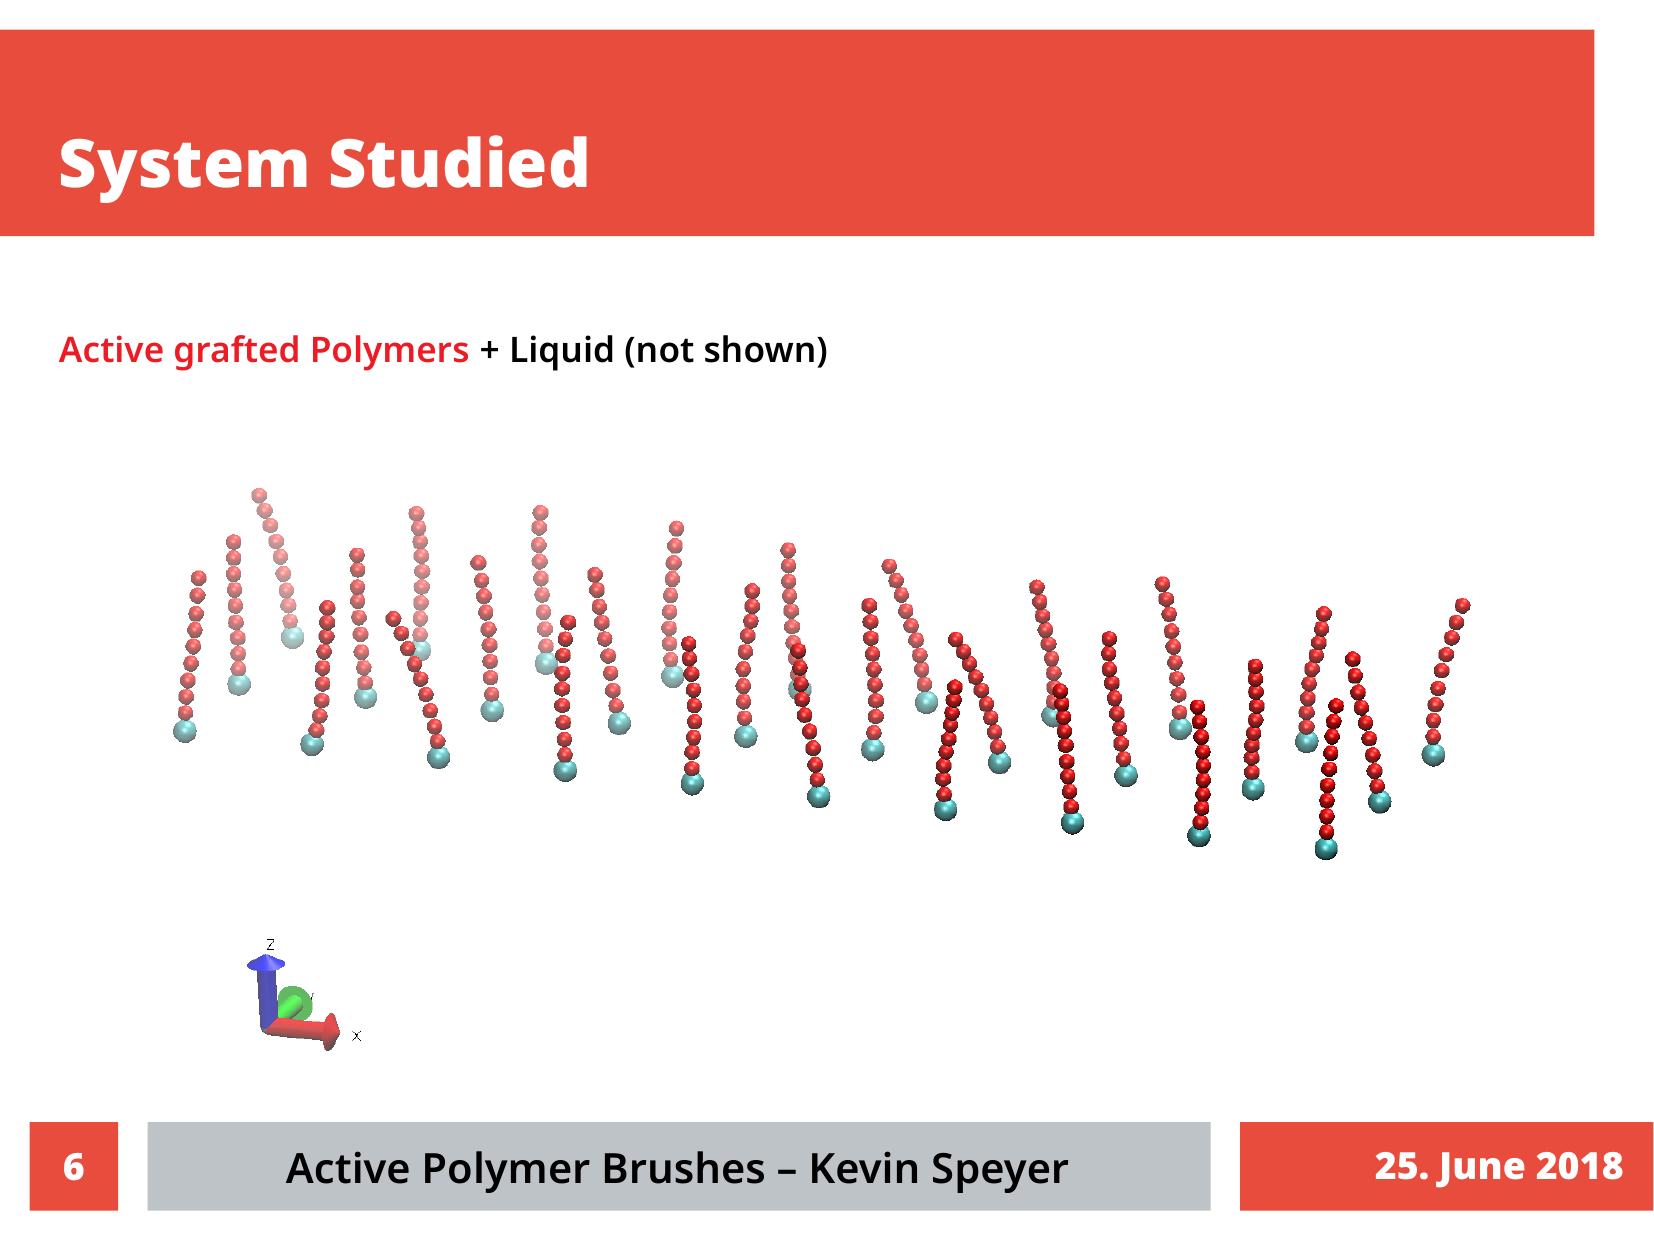

# System Studied
Active grafted Polymers + Liquid (not shown)
6
25. June 2018
Active Polymer Brushes – Kevin Speyer